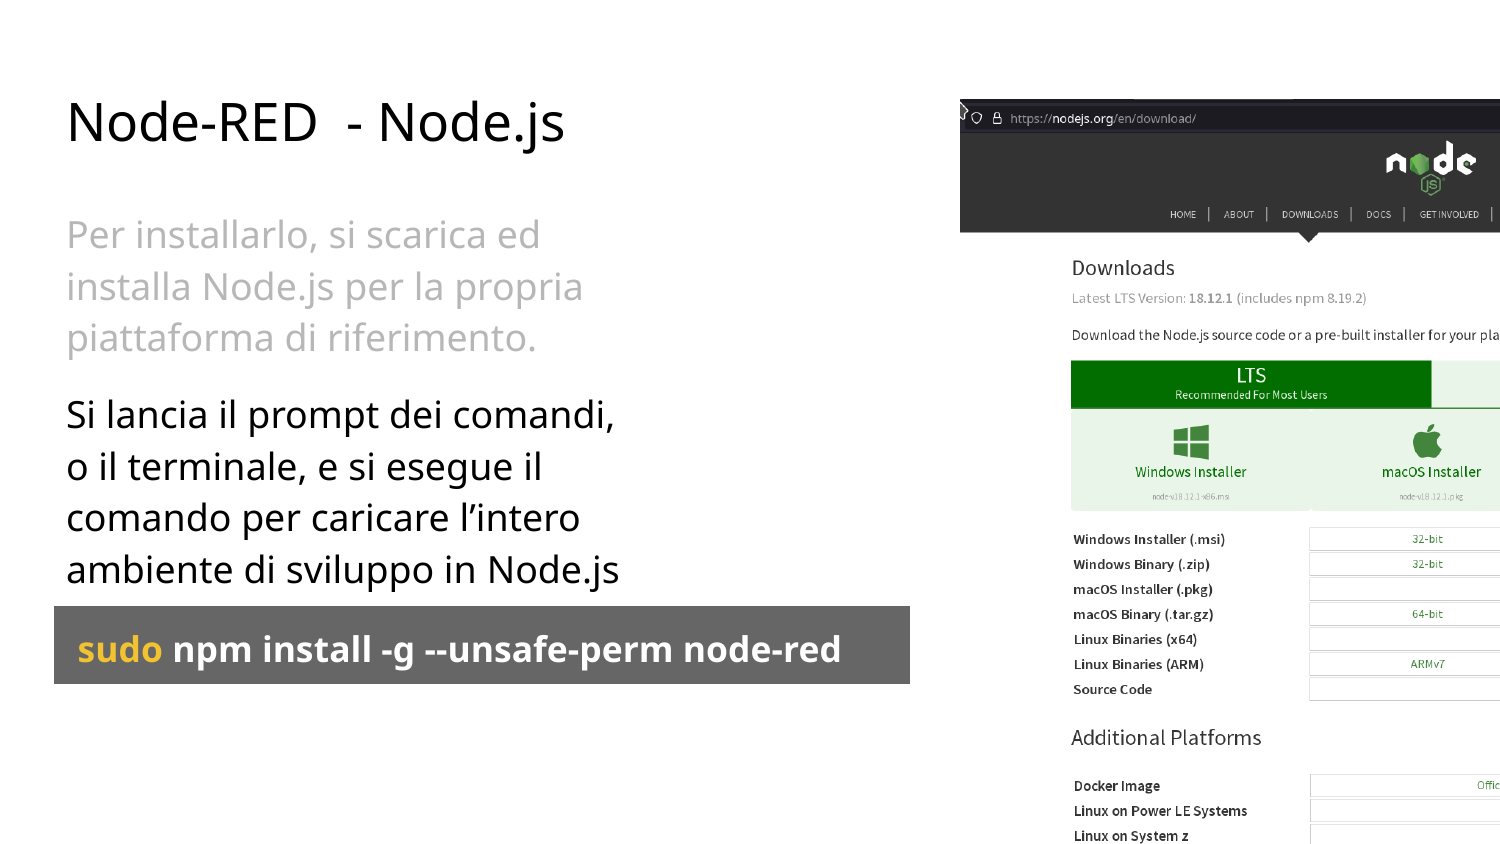

# Node-RED - Node.js
Per installarlo, si scarica ed installa Node.js per la propria piattaforma di riferimento.
Si lancia il prompt dei comandi, o il terminale, e si esegue il comando per caricare l’intero ambiente di sviluppo in Node.js
 sudo npm install -g --unsafe-perm node-red